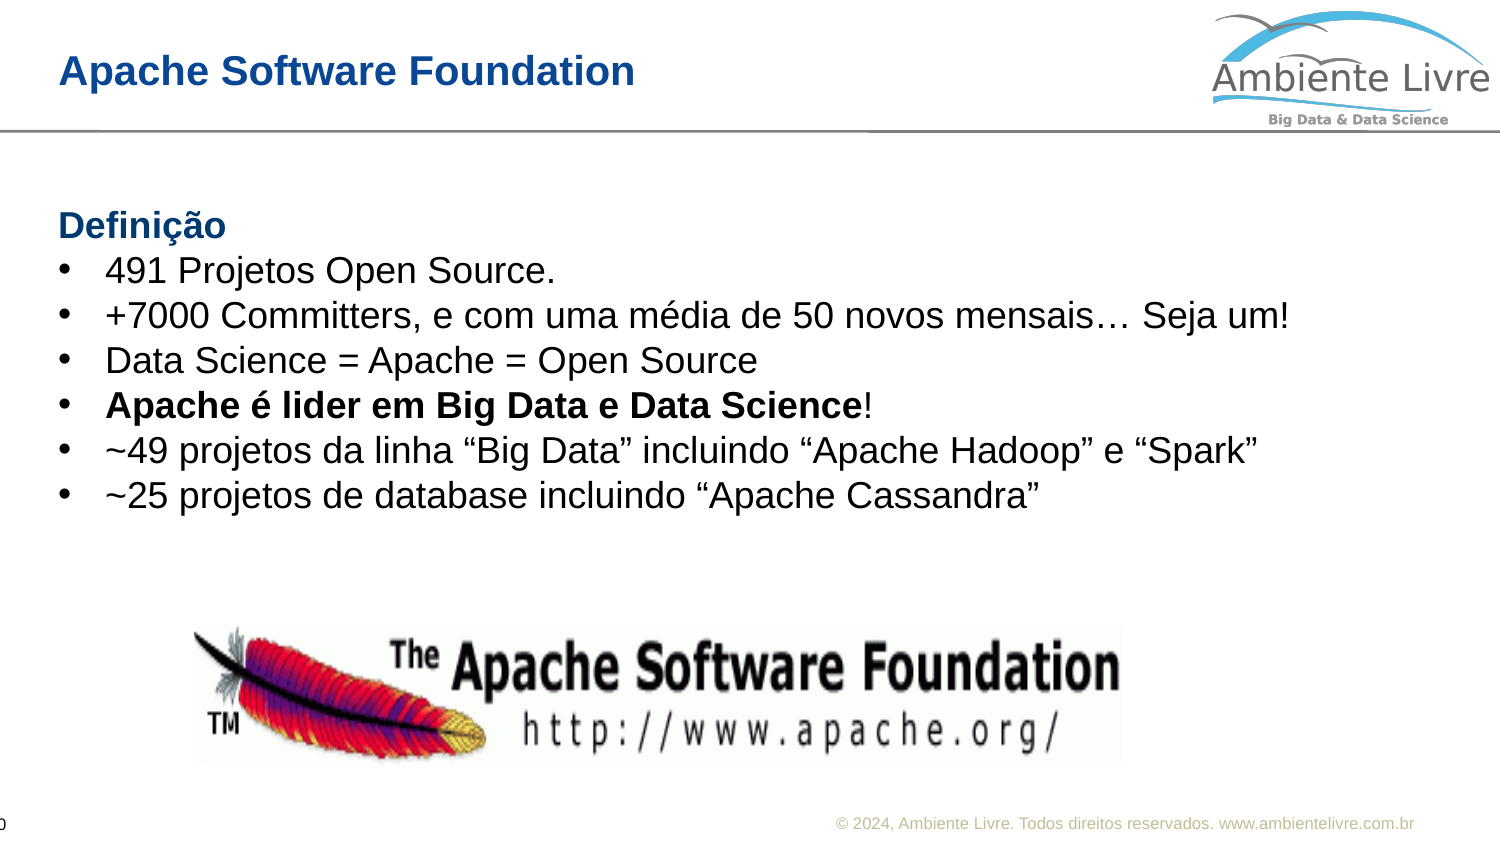

# Apache Software Foundation
Definição
491 Projetos Open Source.
+7000 Committers, e com uma média de 50 novos mensais… Seja um!
Data Science = Apache = Open Source
Apache é lider em Big Data e Data Science!
~49 projetos da linha “Big Data” incluindo “Apache Hadoop” e “Spark”
~25 projetos de database incluindo “Apache Cassandra”